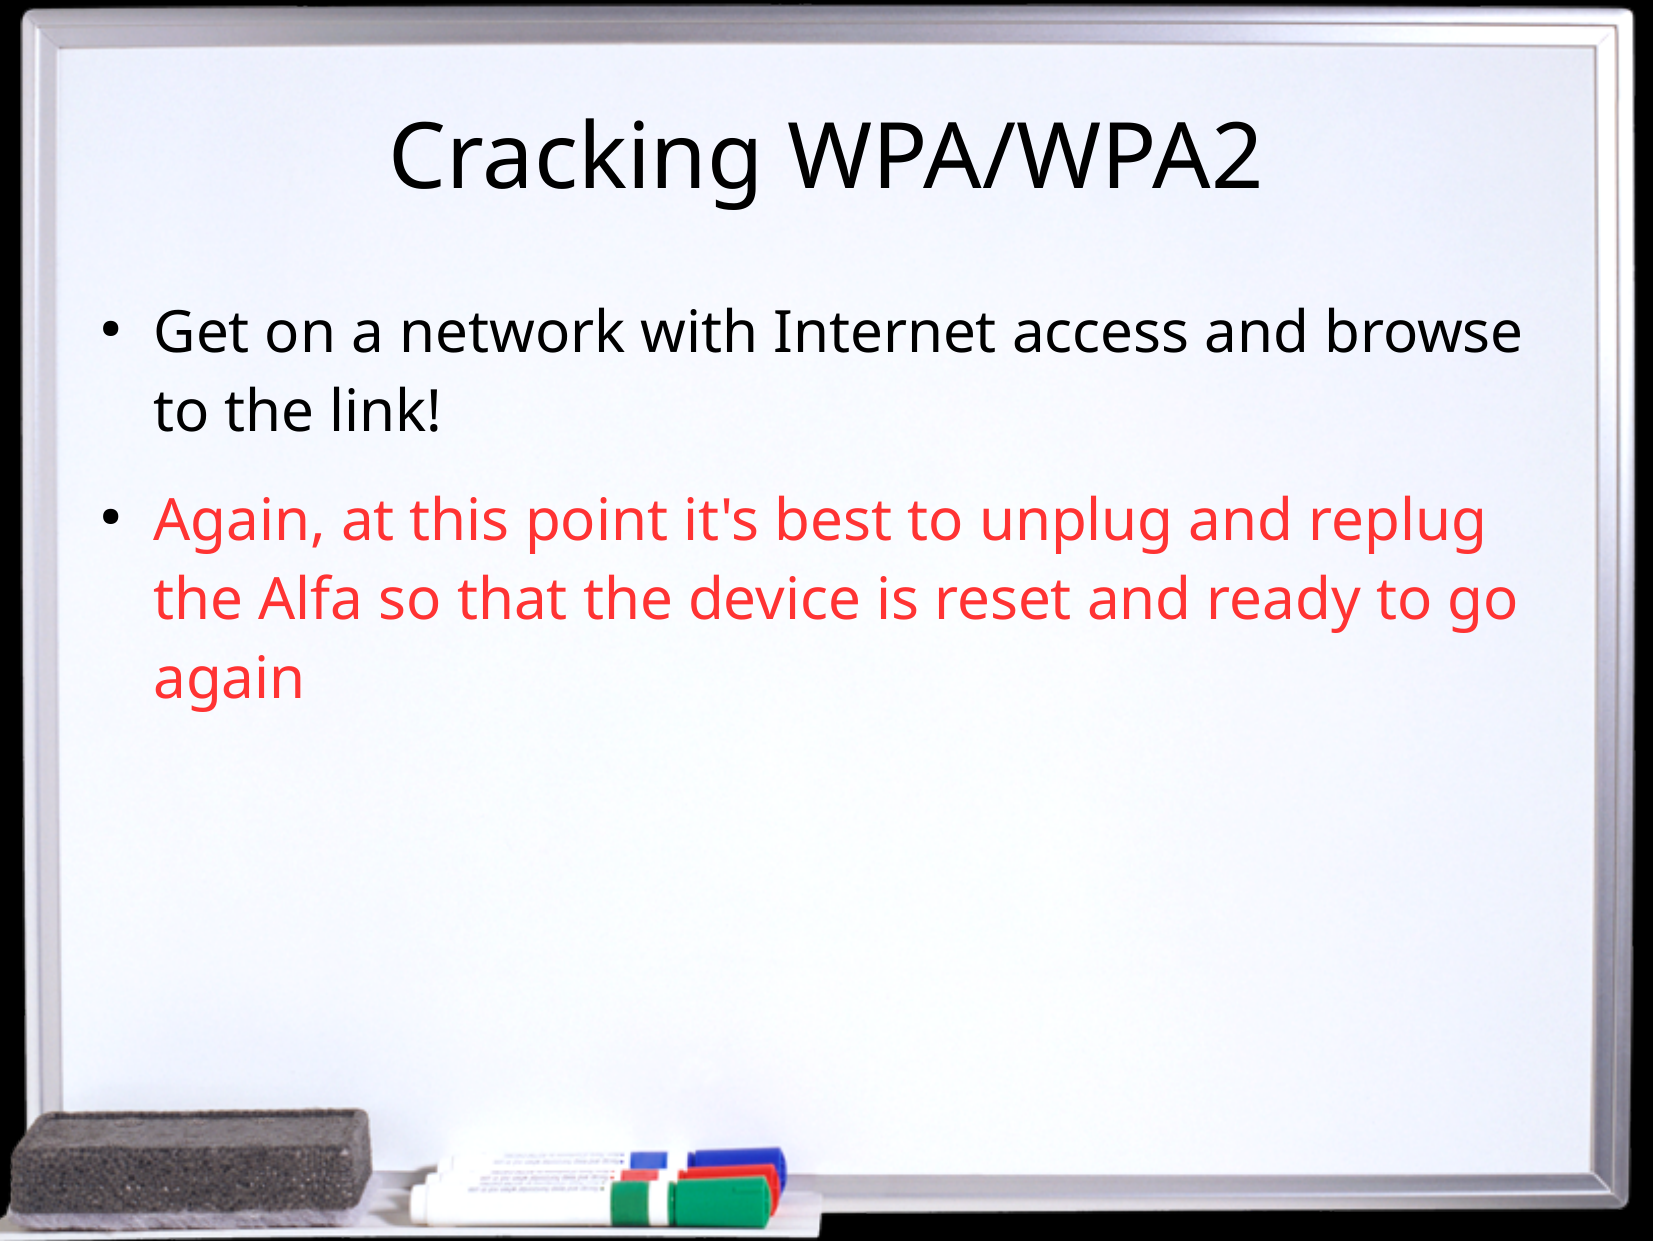

# Cracking WPA/WPA2
Get on a network with Internet access and browse to the link!
Again, at this point it's best to unplug and replug the Alfa so that the device is reset and ready to go again